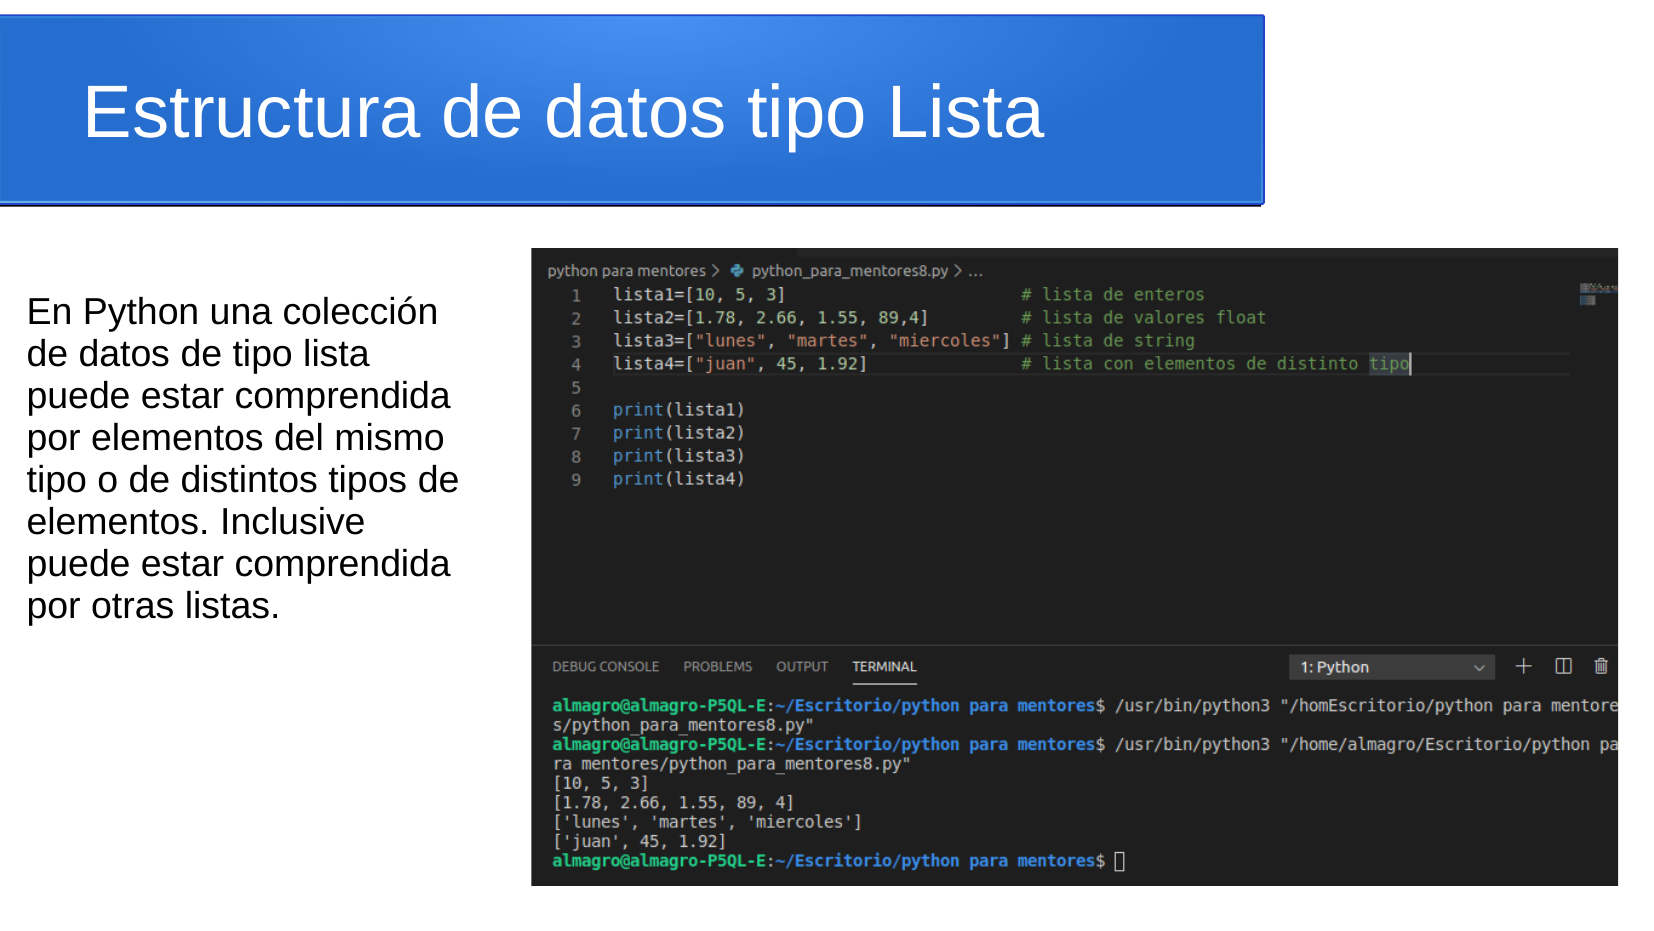

# Estructura de datos tipo Lista
En Python una colección de datos de tipo lista puede estar comprendida por elementos del mismo tipo o de distintos tipos de elementos. Inclusive puede estar comprendida por otras listas.